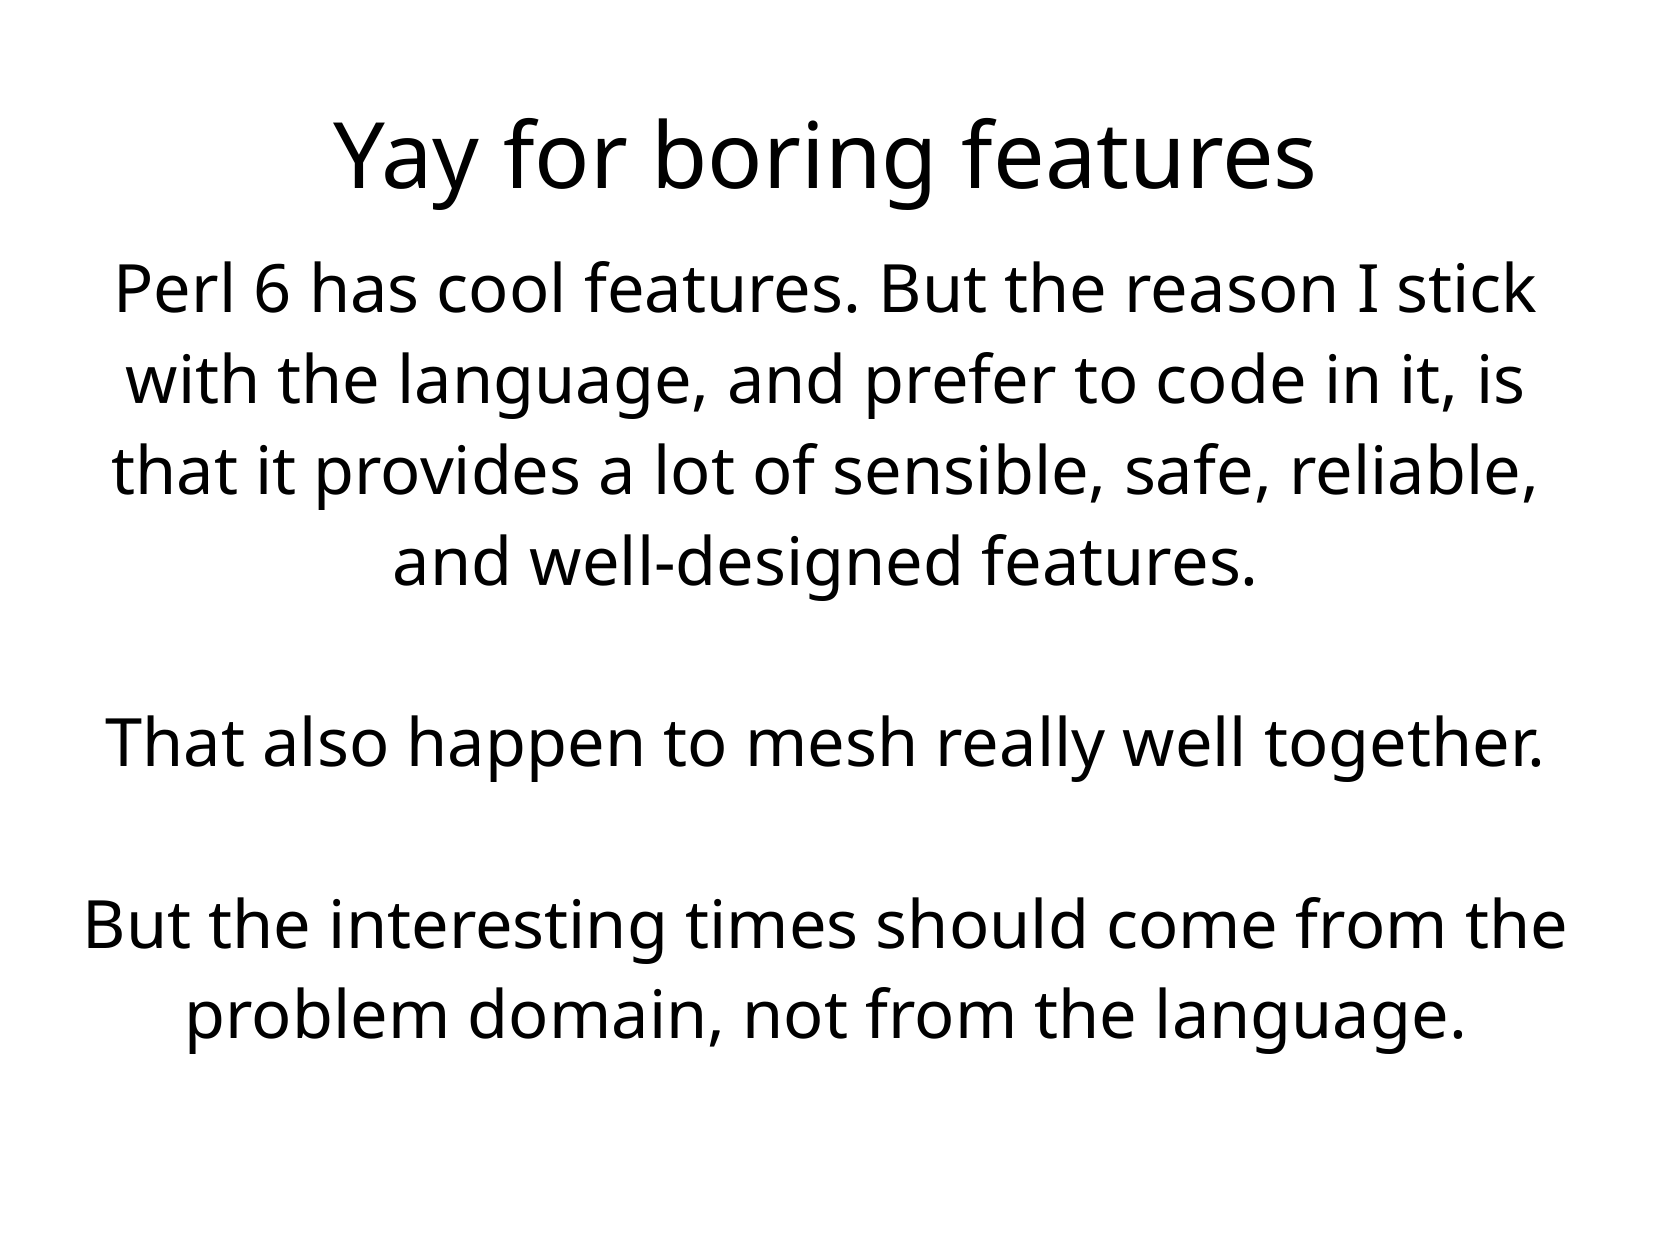

Perl 6 has cool features. But the reason I stick with the language, and prefer to code in it, is that it provides a lot of sensible, safe, reliable, and well-designed features.
That also happen to mesh really well together.
But the interesting times should come from the problem domain, not from the language.
# Yay for boring features